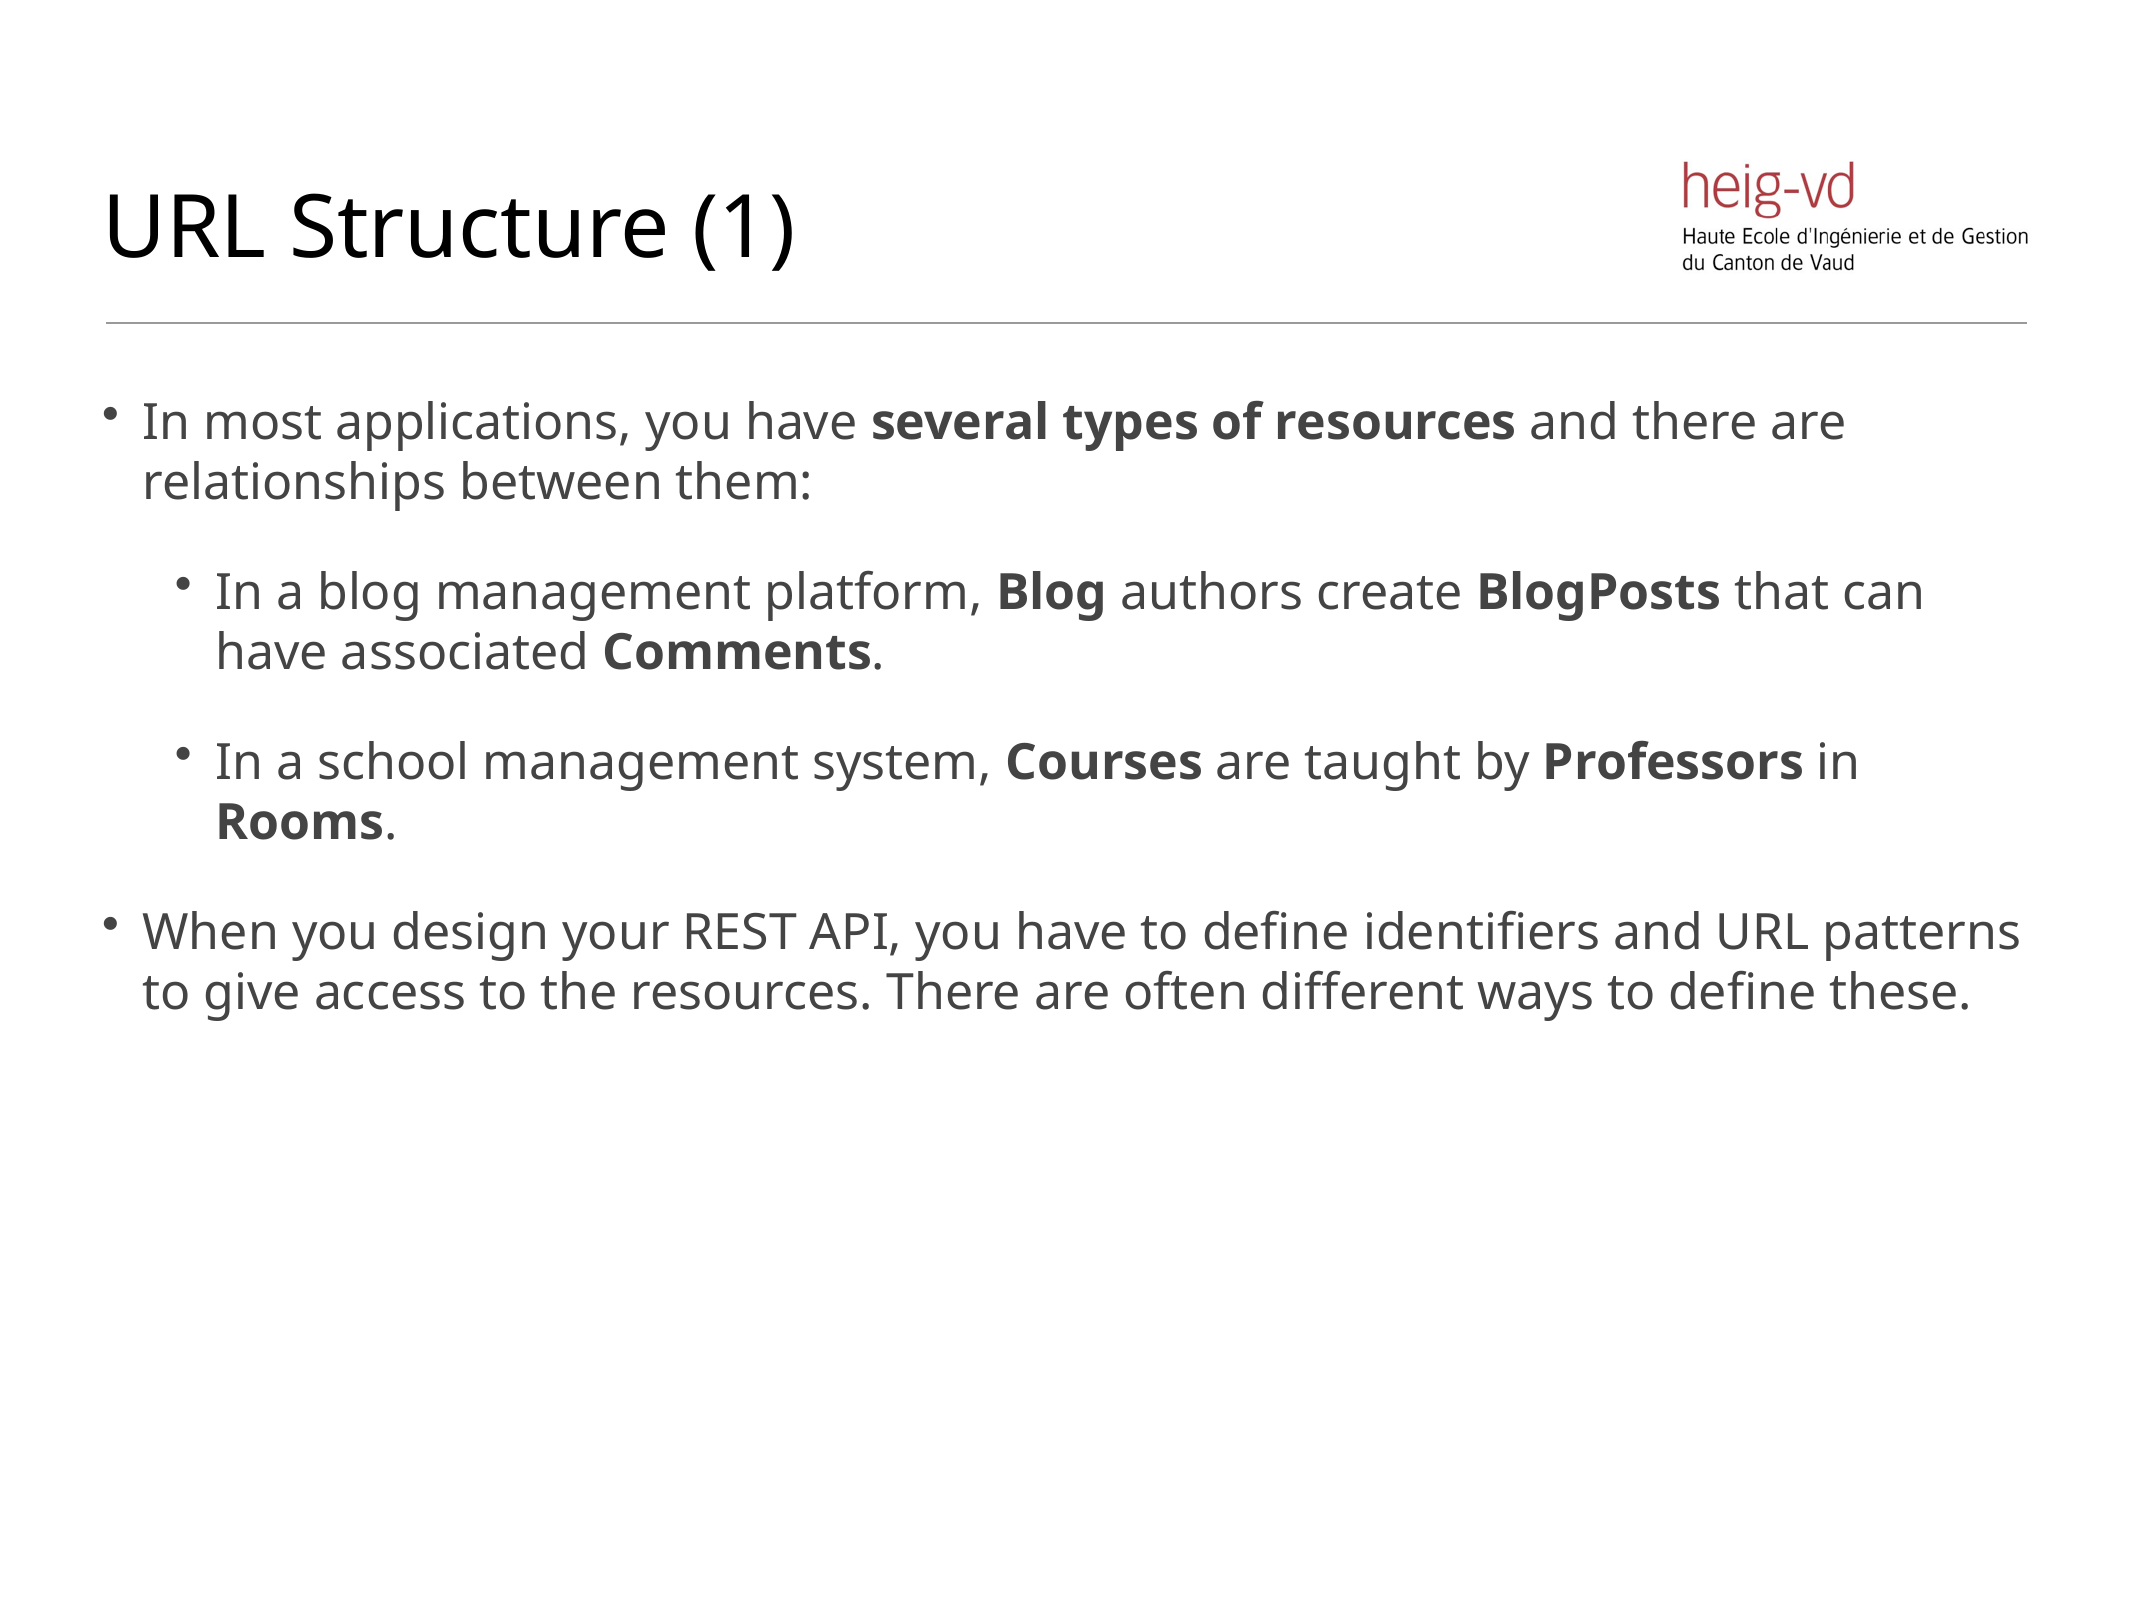

# URL Structure (1)
In most applications, you have several types of resources and there are relationships between them:
In a blog management platform, Blog authors create BlogPosts that can have associated Comments.
In a school management system, Courses are taught by Professors in Rooms.
When you design your REST API, you have to define identifiers and URL patterns to give access to the resources. There are often different ways to define these.